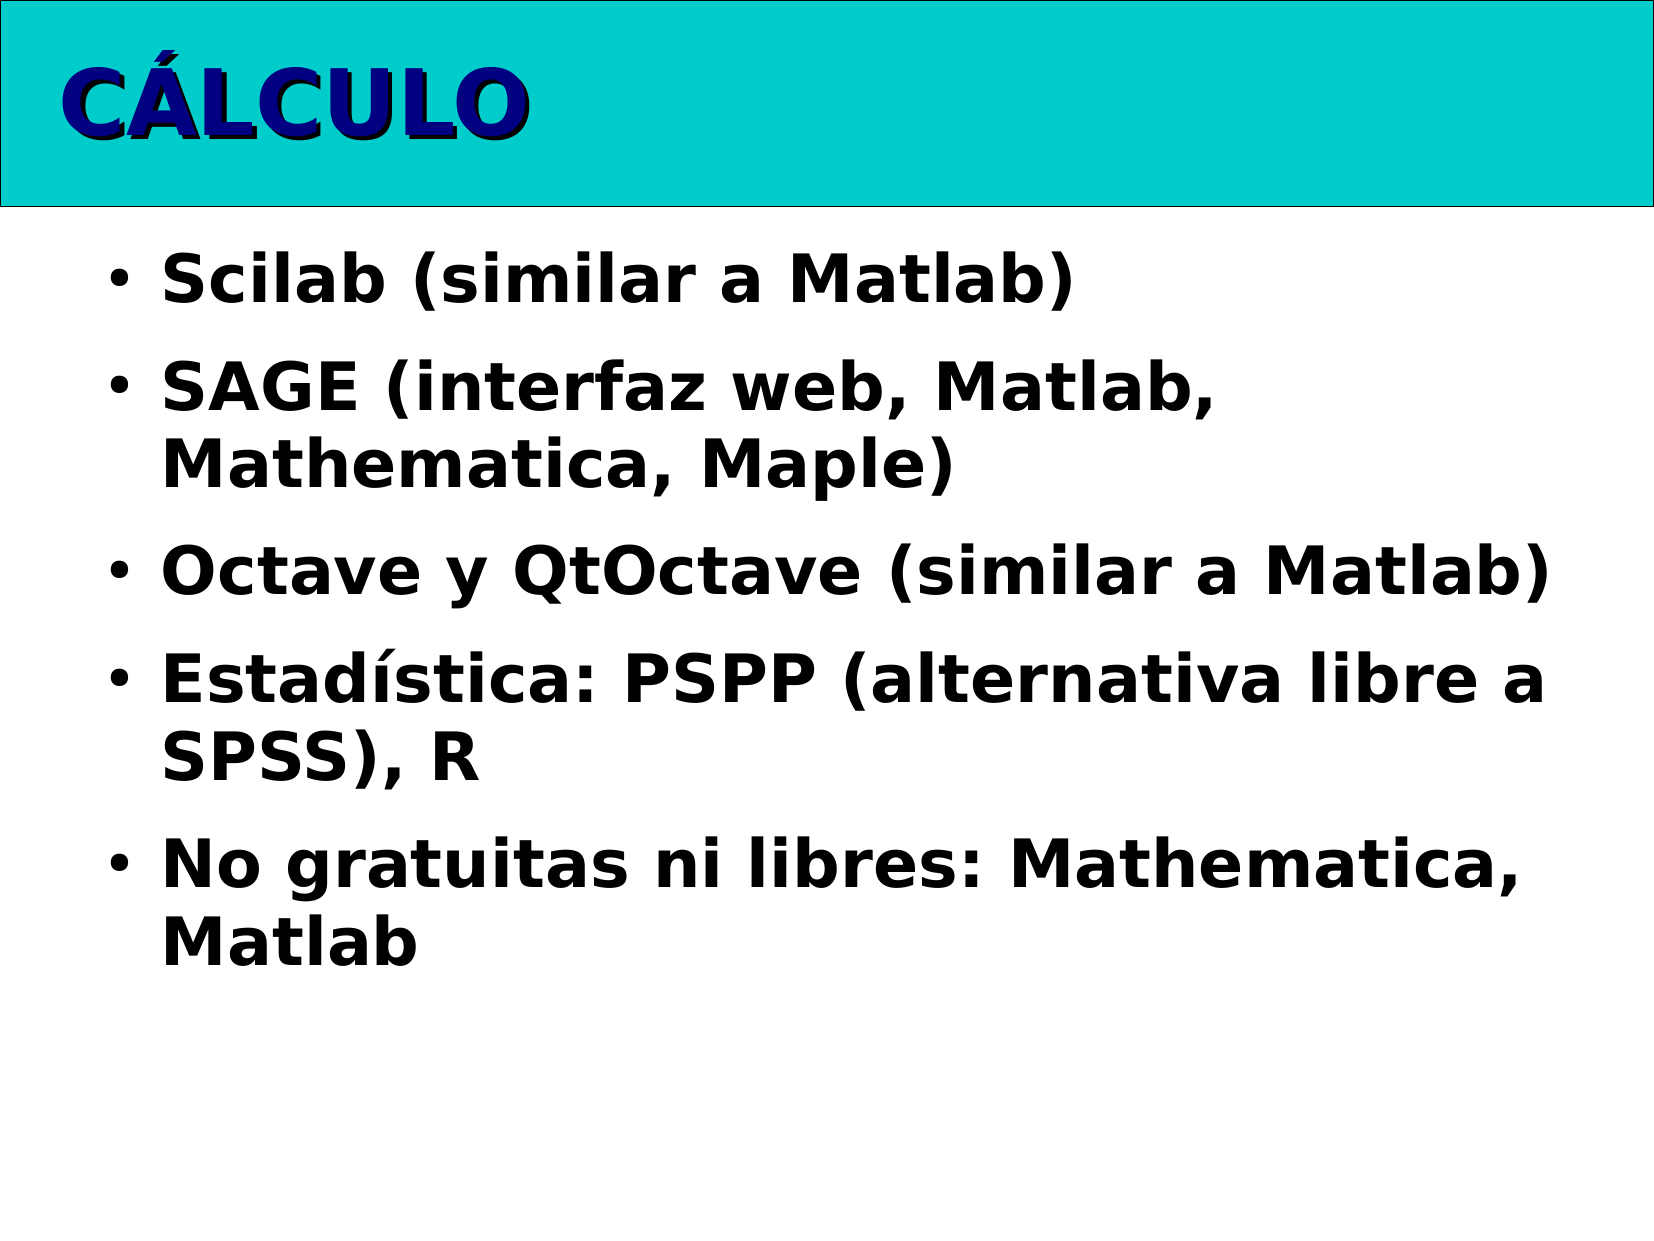

# CÁLCULO
Scilab (similar a Matlab)
SAGE (interfaz web, Matlab, Mathematica, Maple)
Octave y QtOctave (similar a Matlab)
Estadística: PSPP (alternativa libre a SPSS), R
No gratuitas ni libres: Mathematica, Matlab